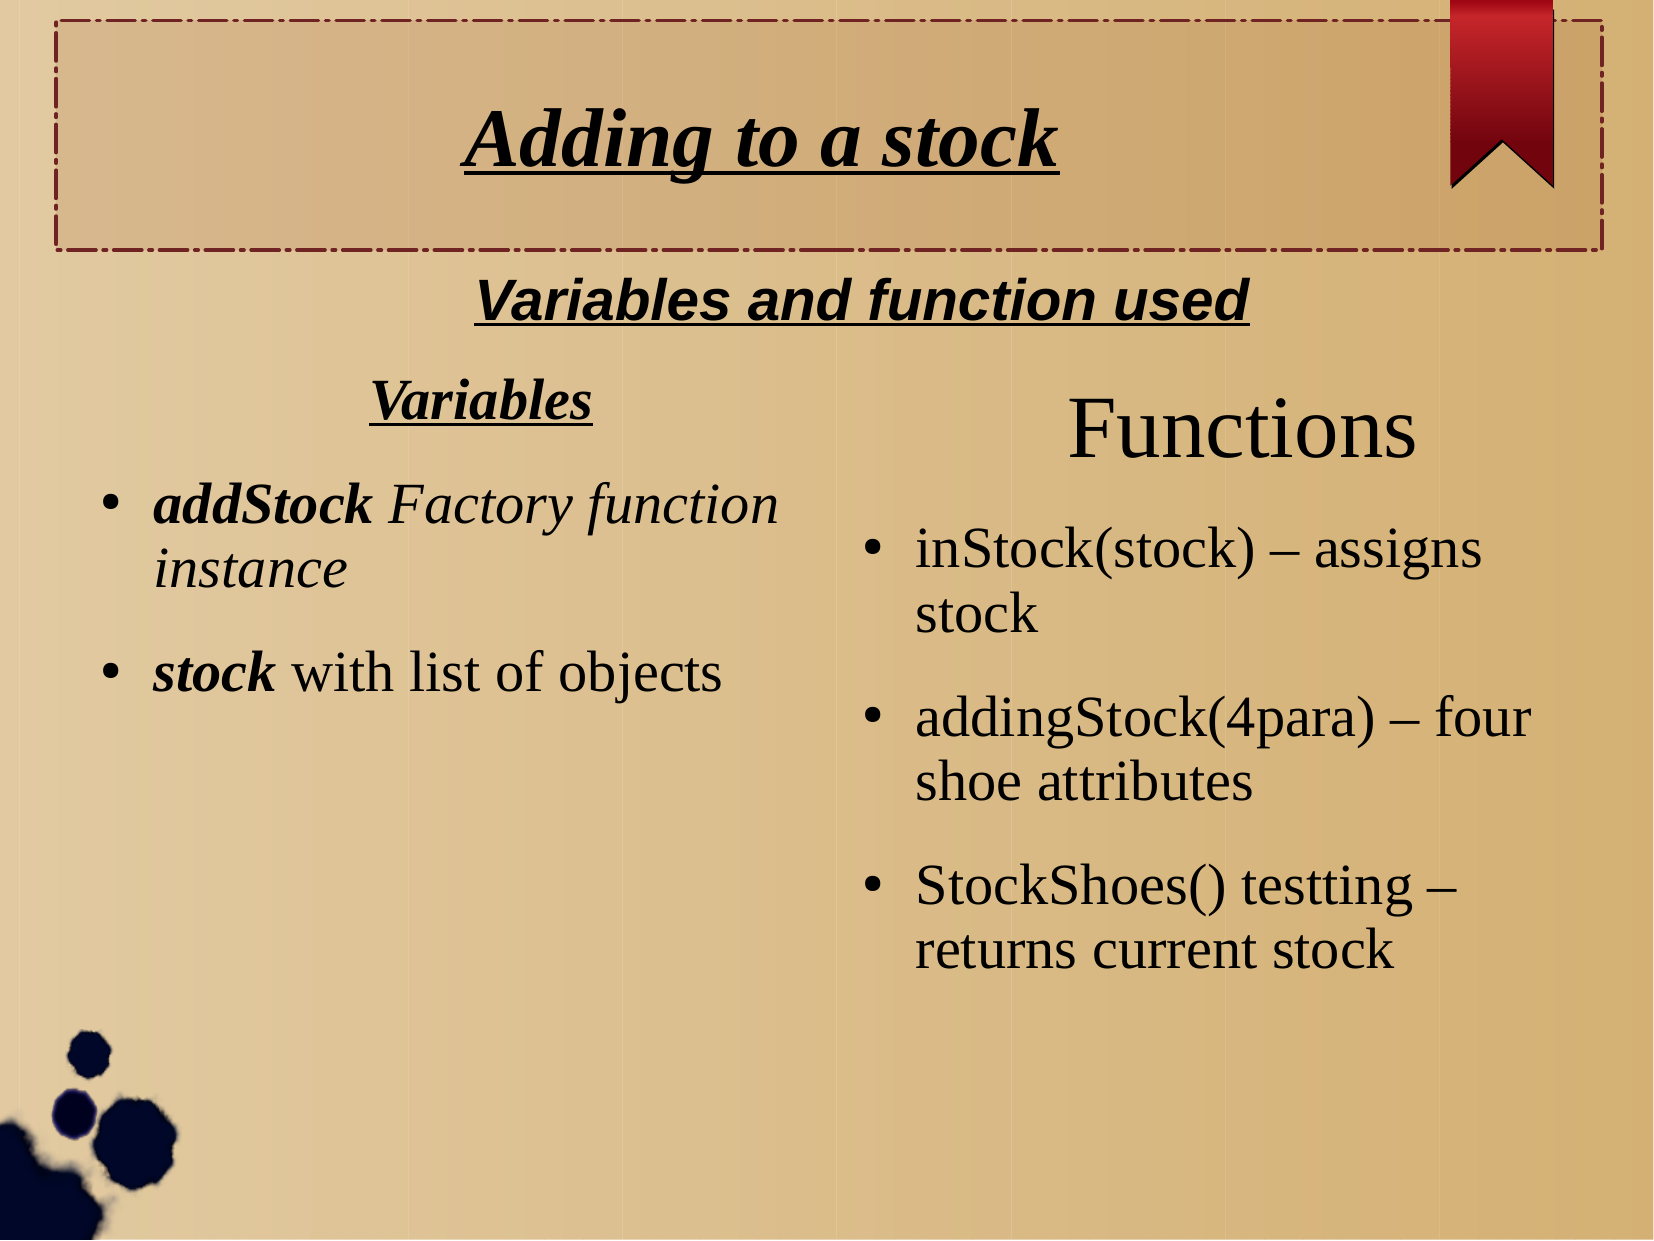

# Adding to a stock
Variables and function used
Variables
addStock Factory function instance
stock with list of objects
Functions
inStock(stock) – assigns stock
addingStock(4para) – four shoe attributes
StockShoes() testting – returns current stock